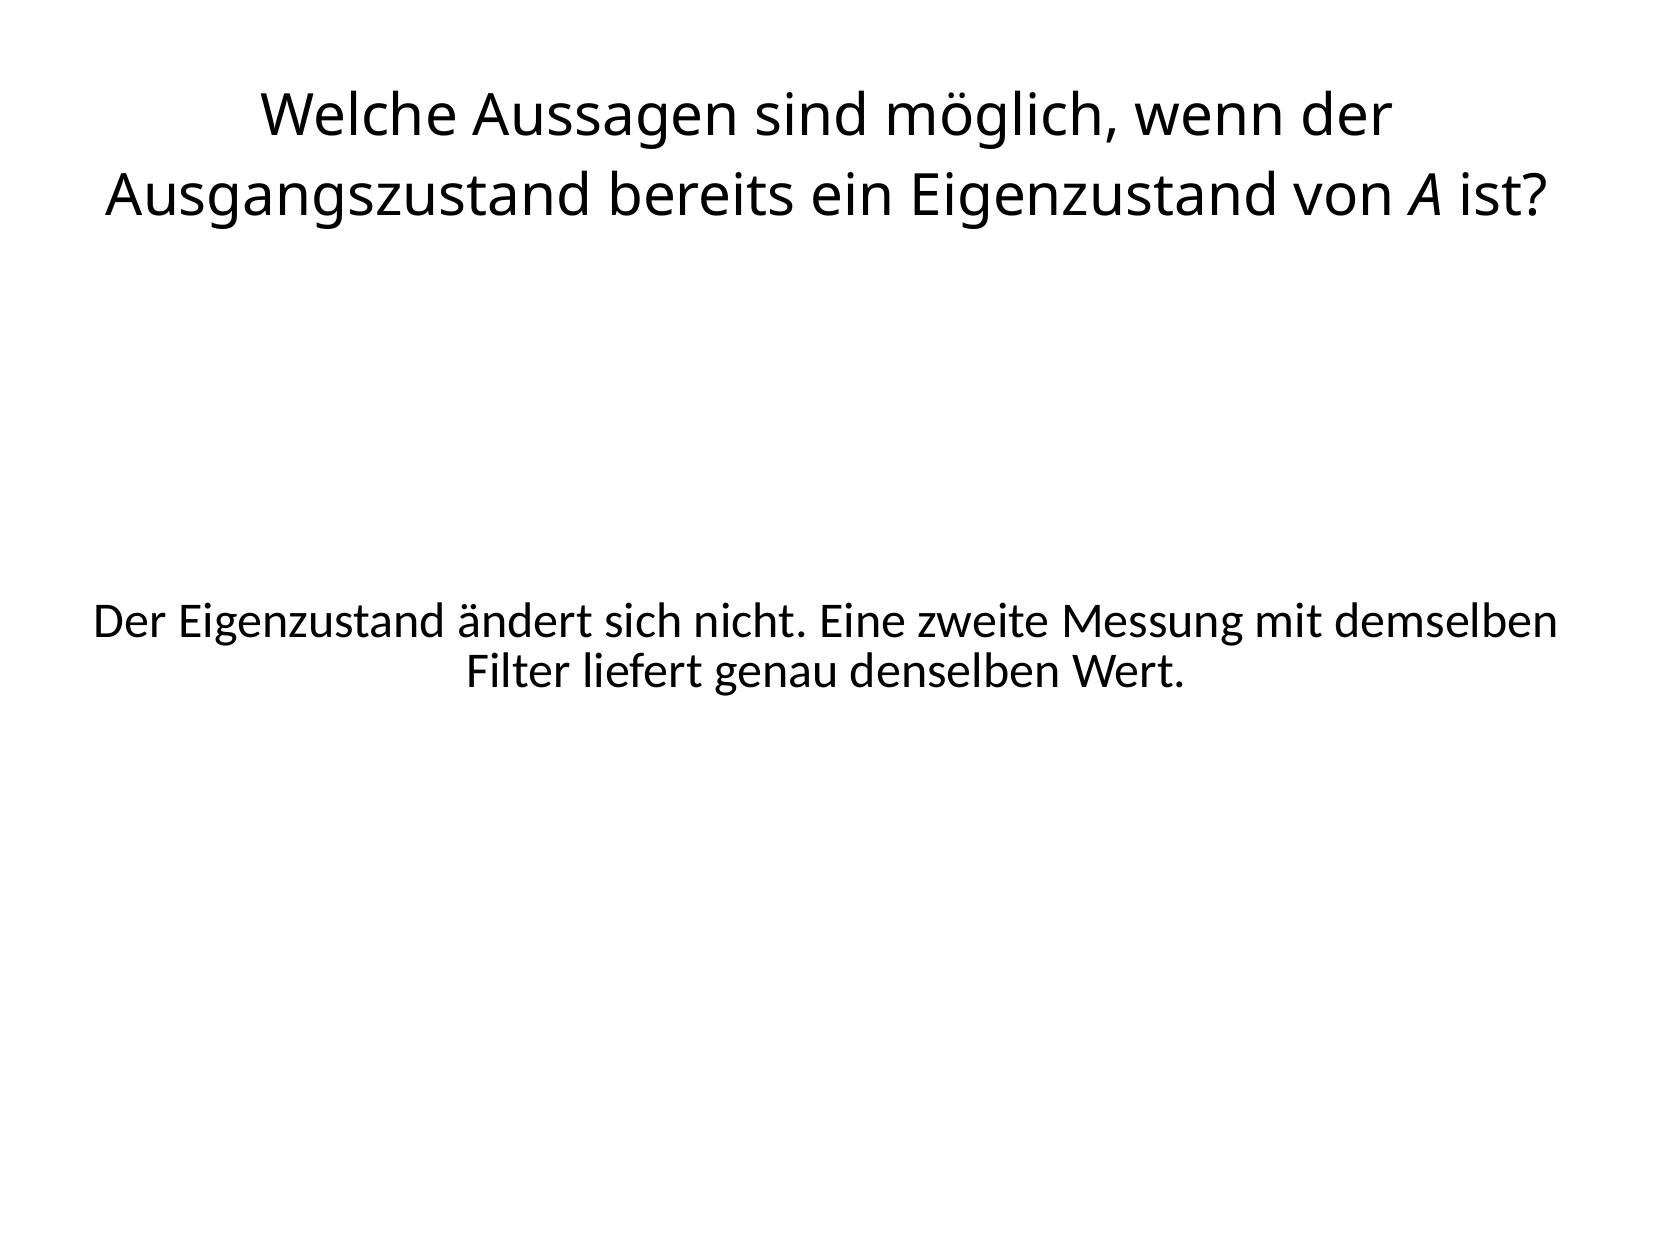

# Welche Aussagen sind möglich, wenn der Ausgangszustand bereits ein Eigenzustand von A ist?
Der Eigenzustand ändert sich nicht. Eine zweite Messung mit demselben Filter liefert genau denselben Wert.